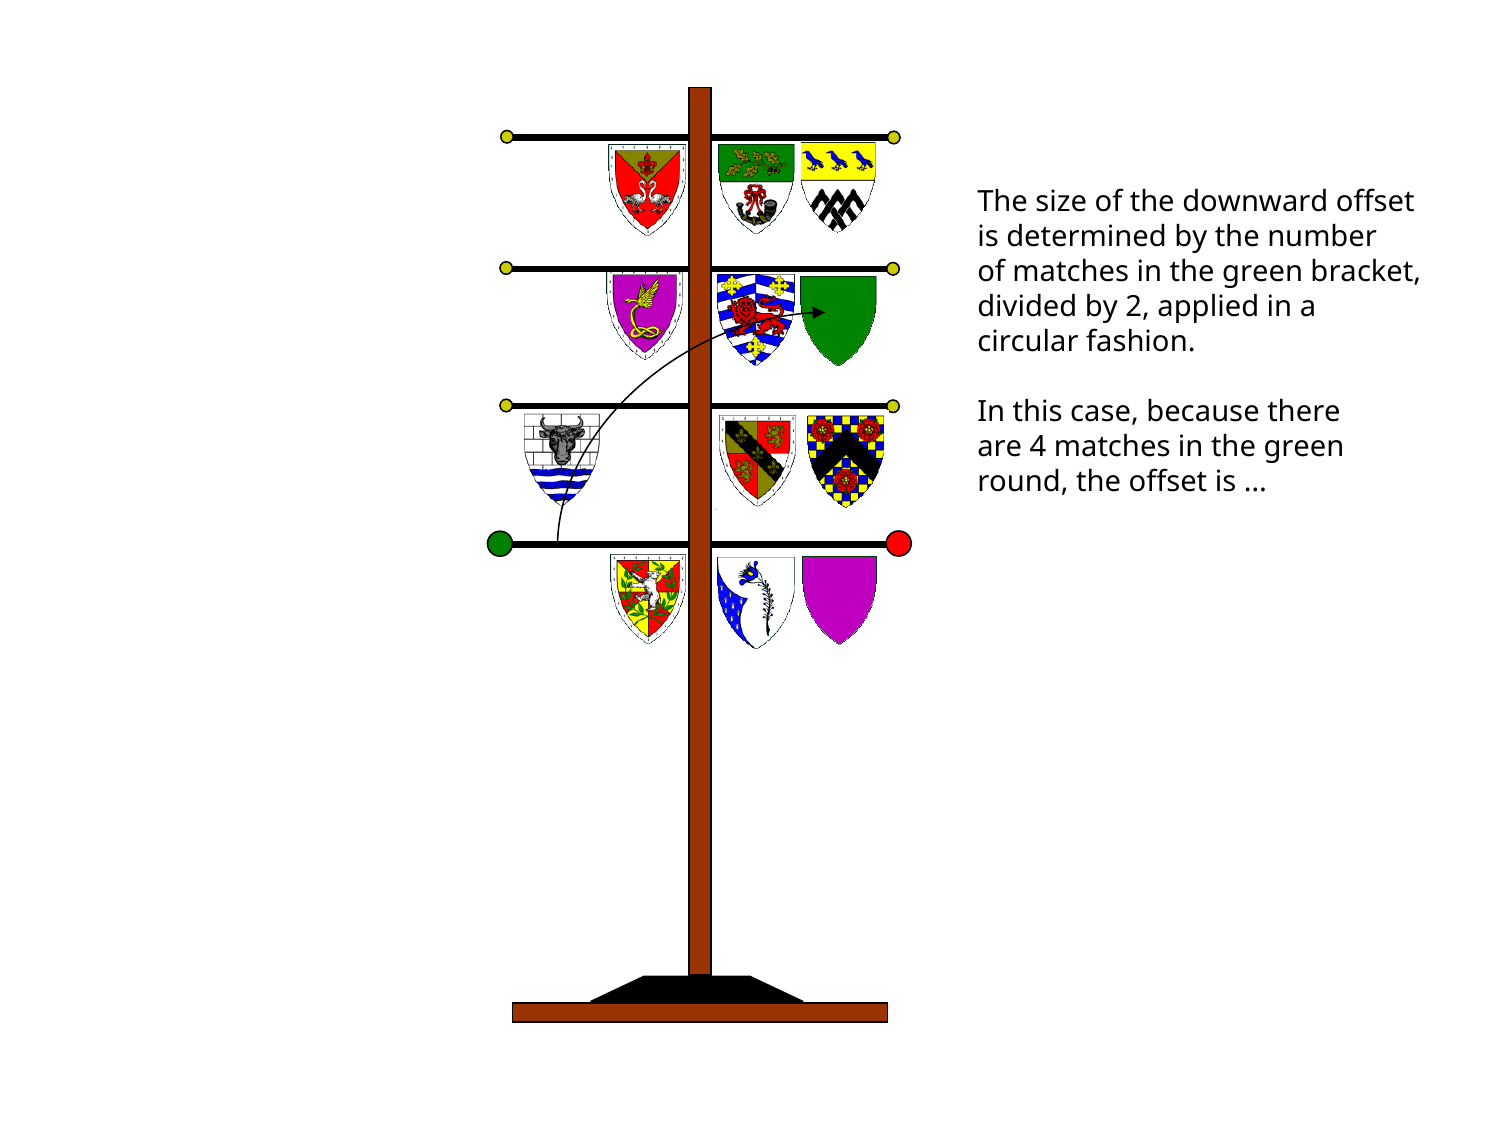

The size of the downward offset
is determined by the number
of matches in the green bracket,
divided by 2, applied in a
circular fashion.
In this case, because there
are 4 matches in the green
round, the offset is …